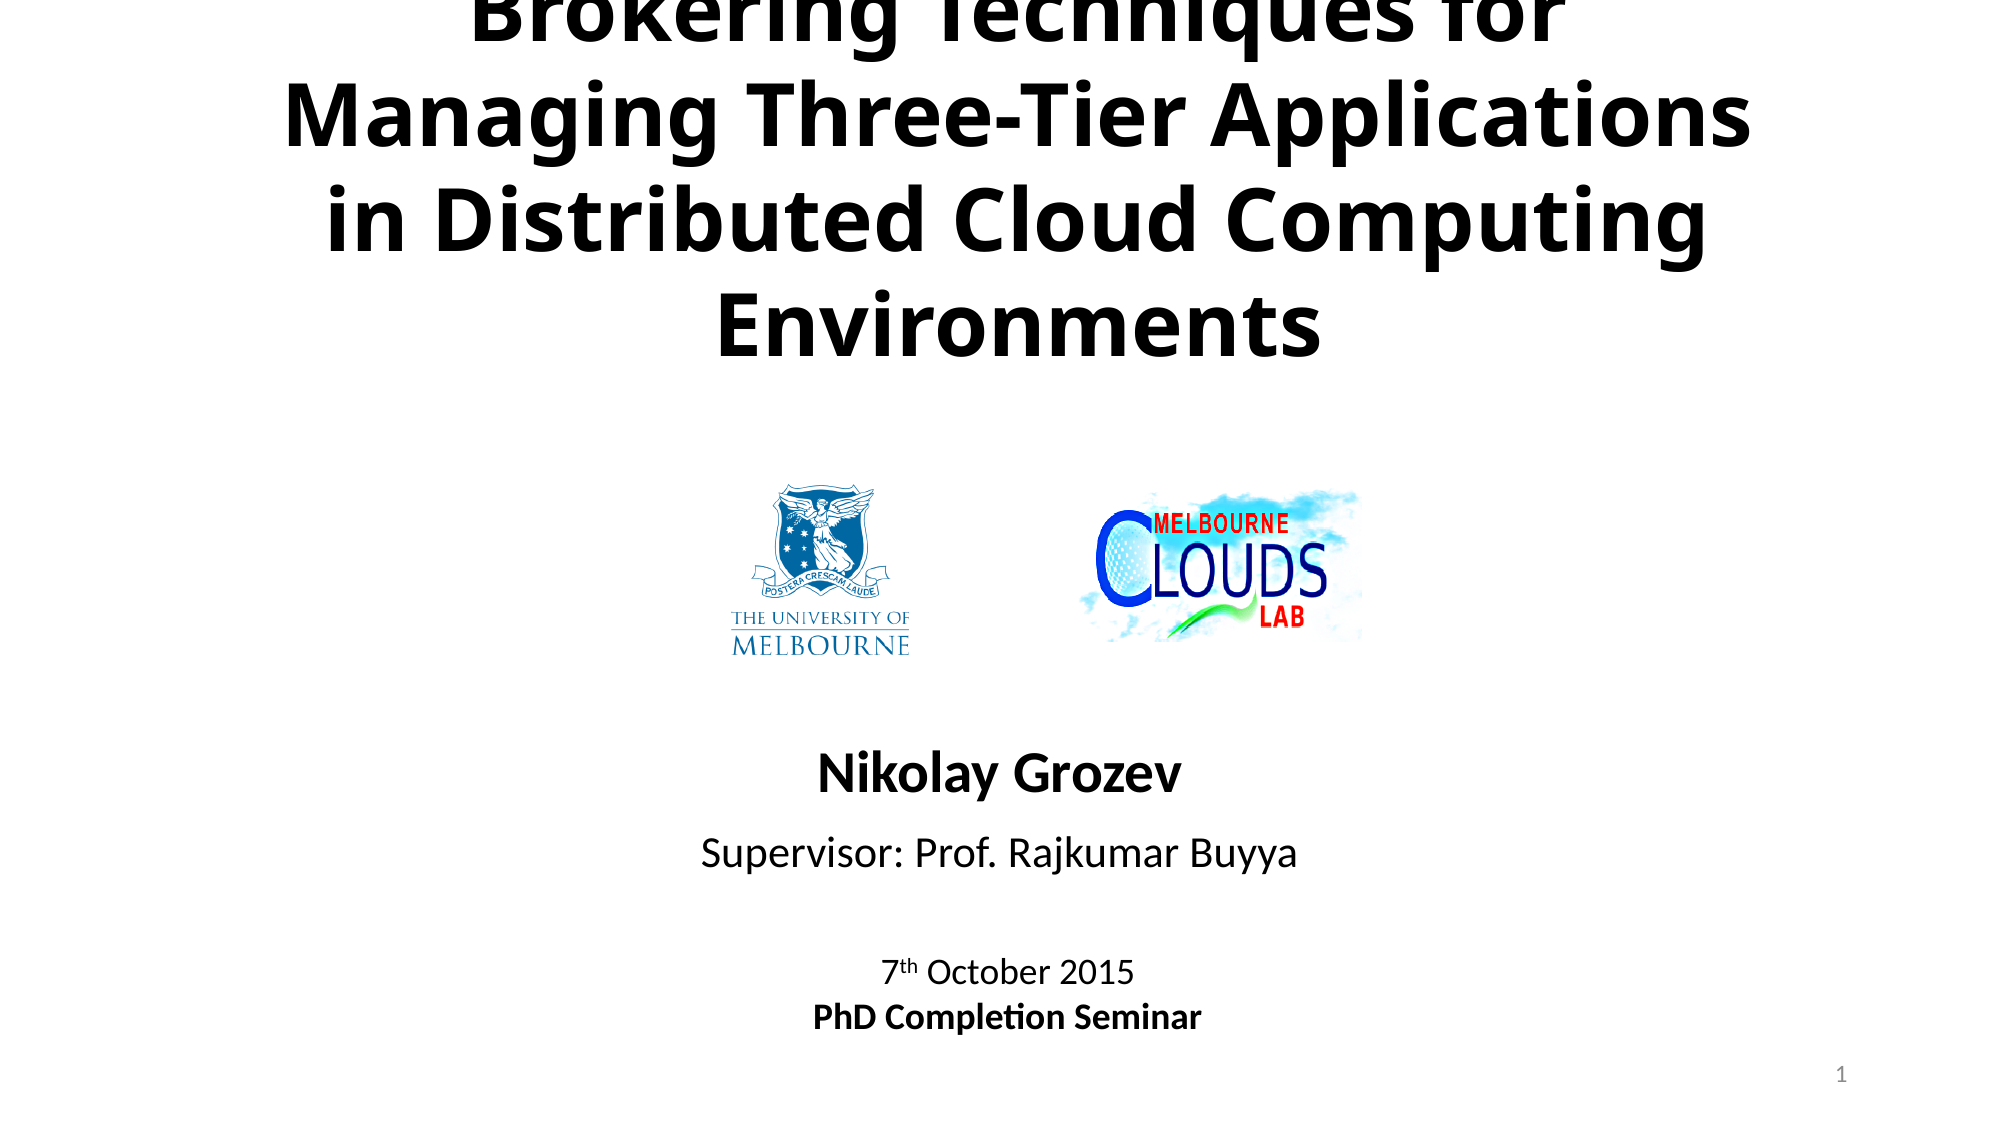

# Brokering Techniques for Managing Three-Tier Applications in Distributed Cloud Computing Environments
Nikolay Grozev
Supervisor: Prof. Rajkumar Buyya
7th October 2015
PhD Completion Seminar